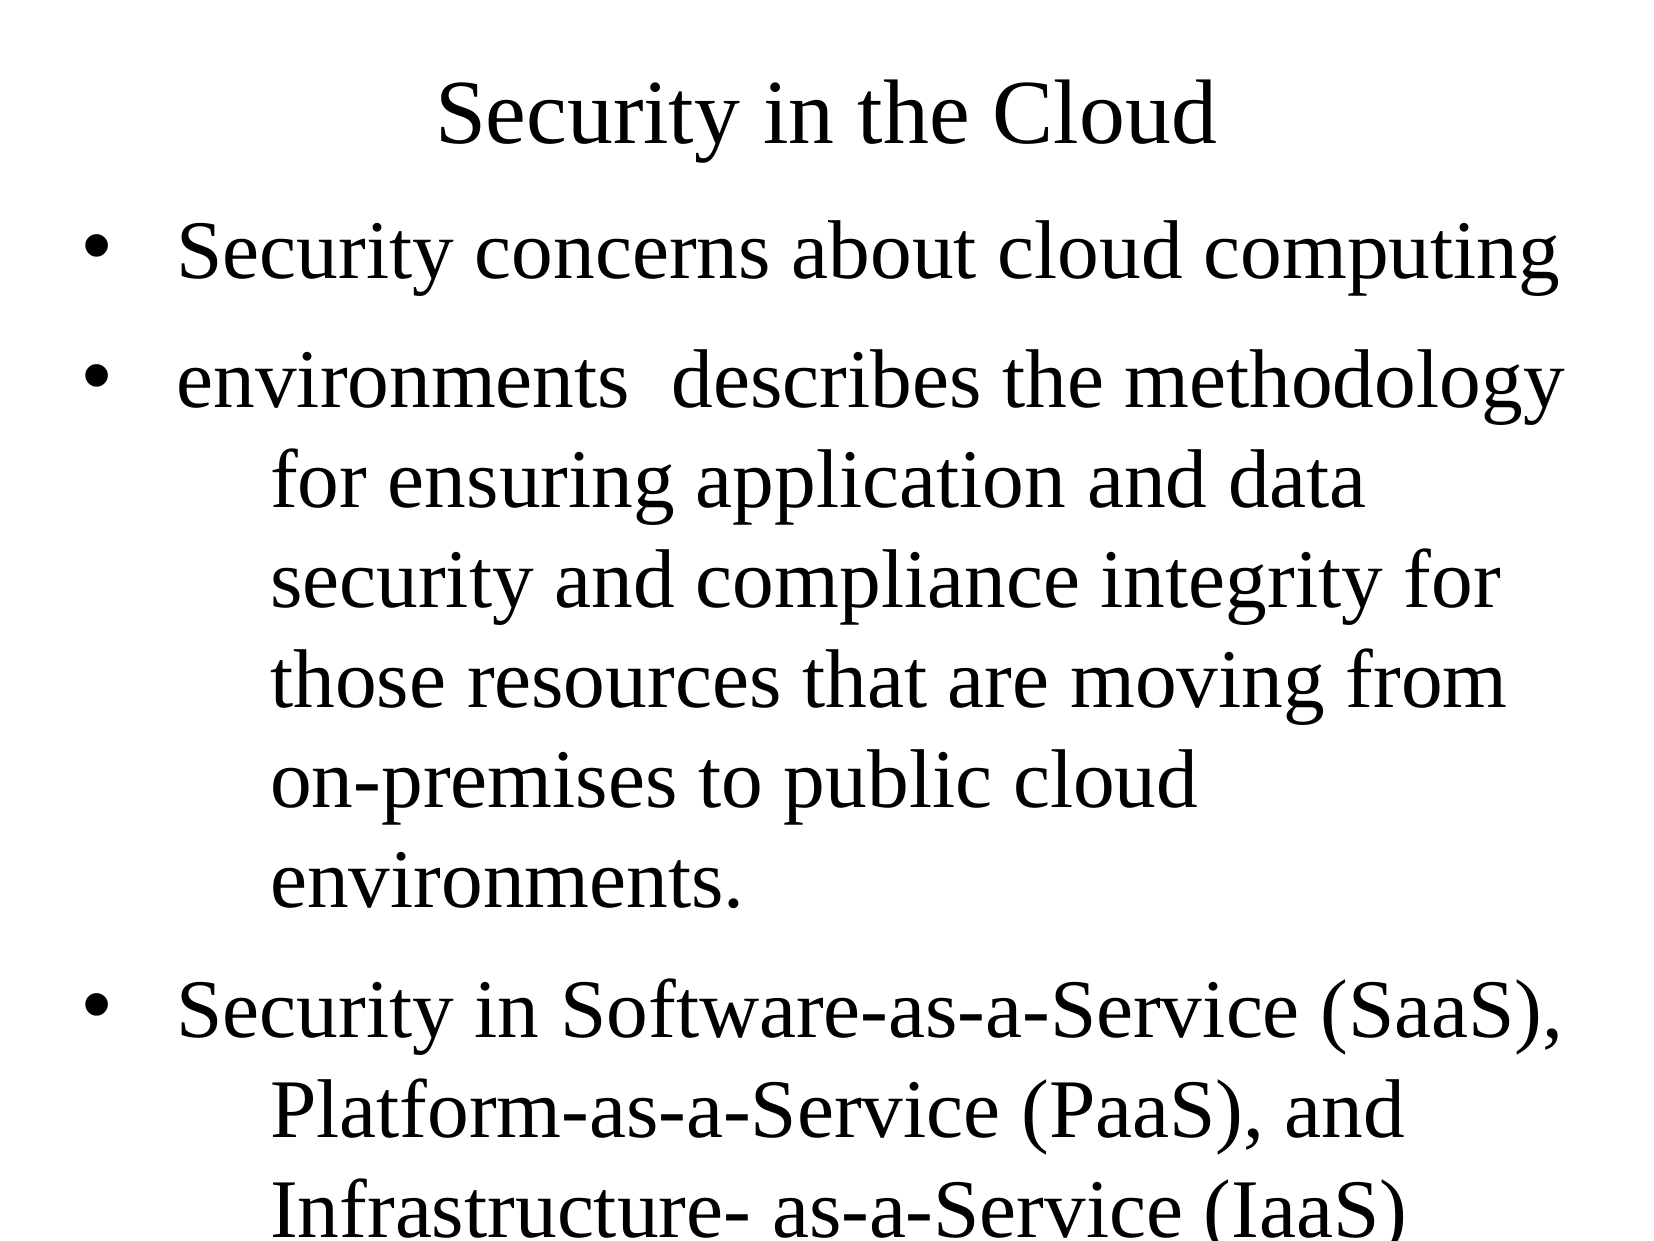

# Security in the Cloud
Security concerns about cloud computing
environments describes the methodology for ensuring application and data security and compliance integrity for those resources that are moving from on-premises to public cloud environments.
Security in Software-as-a-Service (SaaS), Platform-as-a-Service (PaaS), and Infrastructure- as-a-Service (IaaS) environments